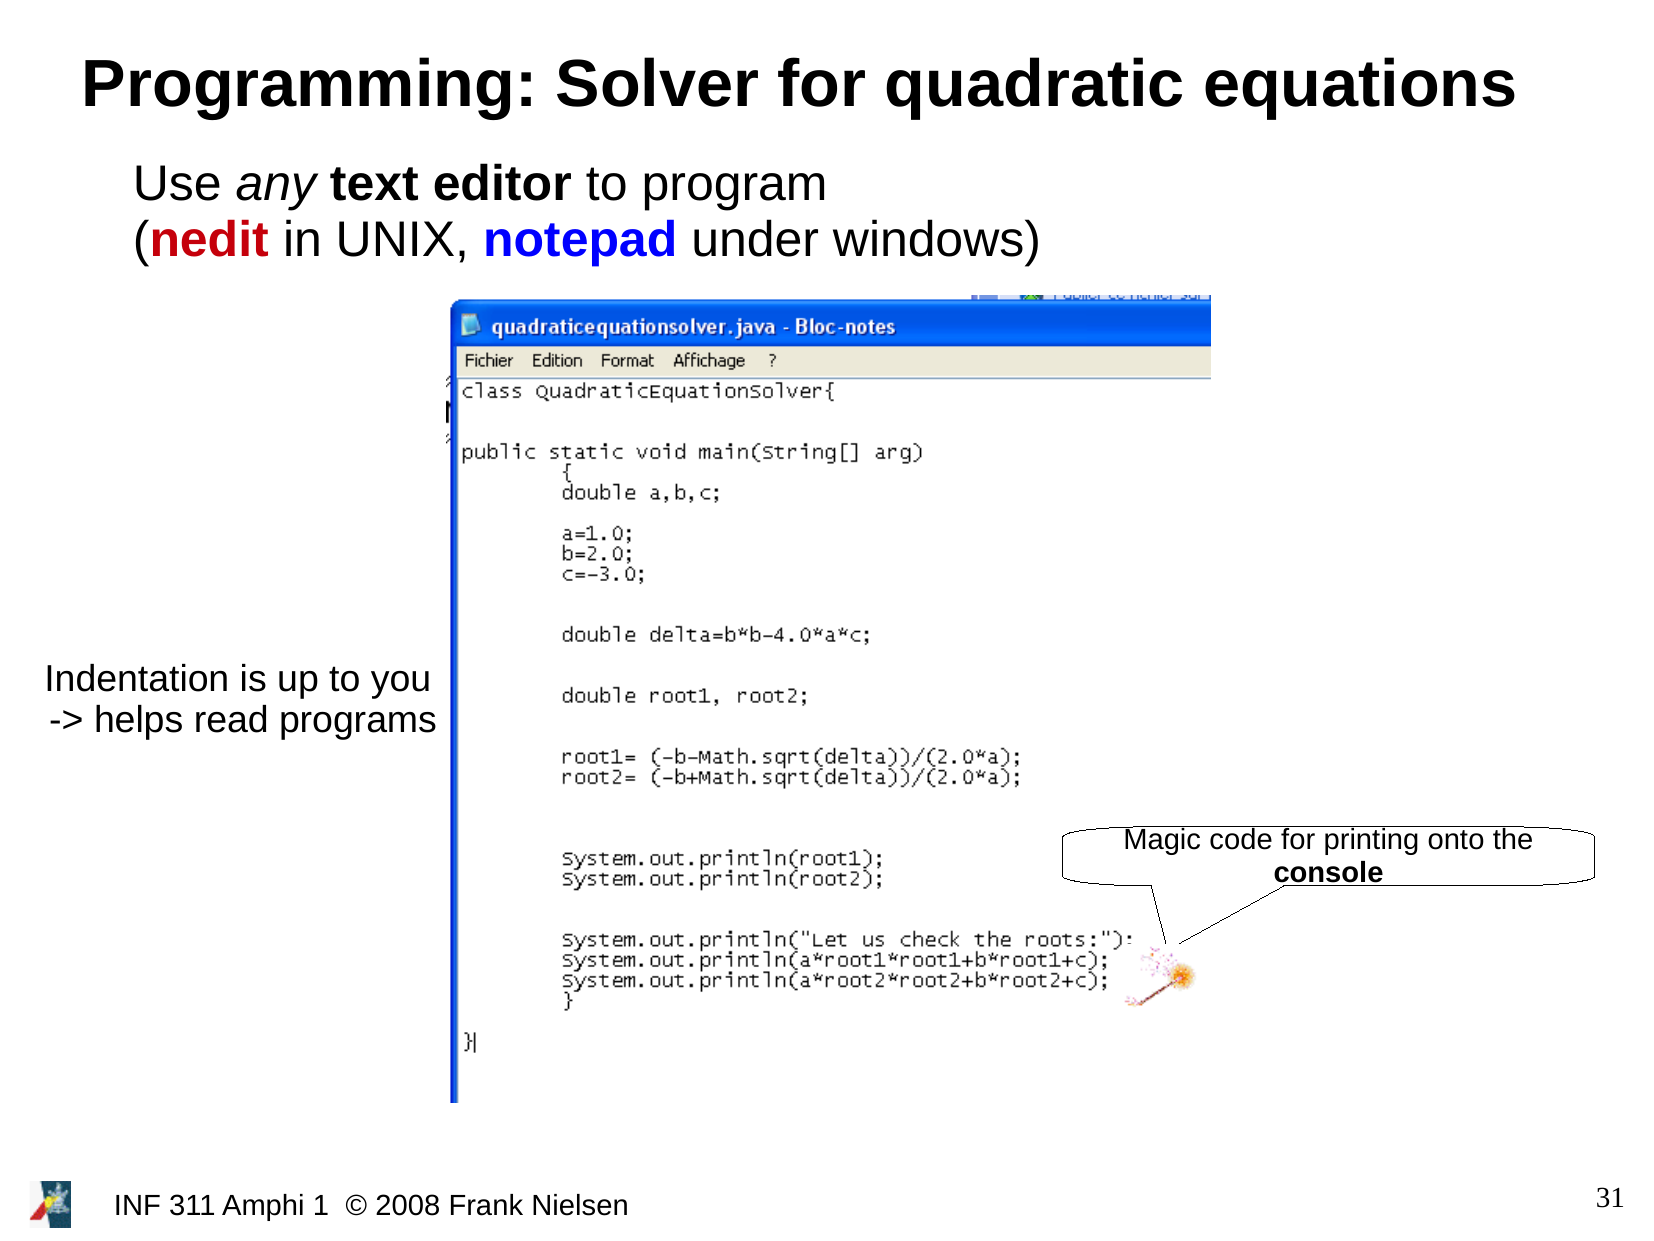

Programming: Solver for quadratic equations
Use any text editor to program
(nedit in UNIX, notepad under windows)
Indentation is up to you
-> helps read programs
Magic code for printing onto the console
31